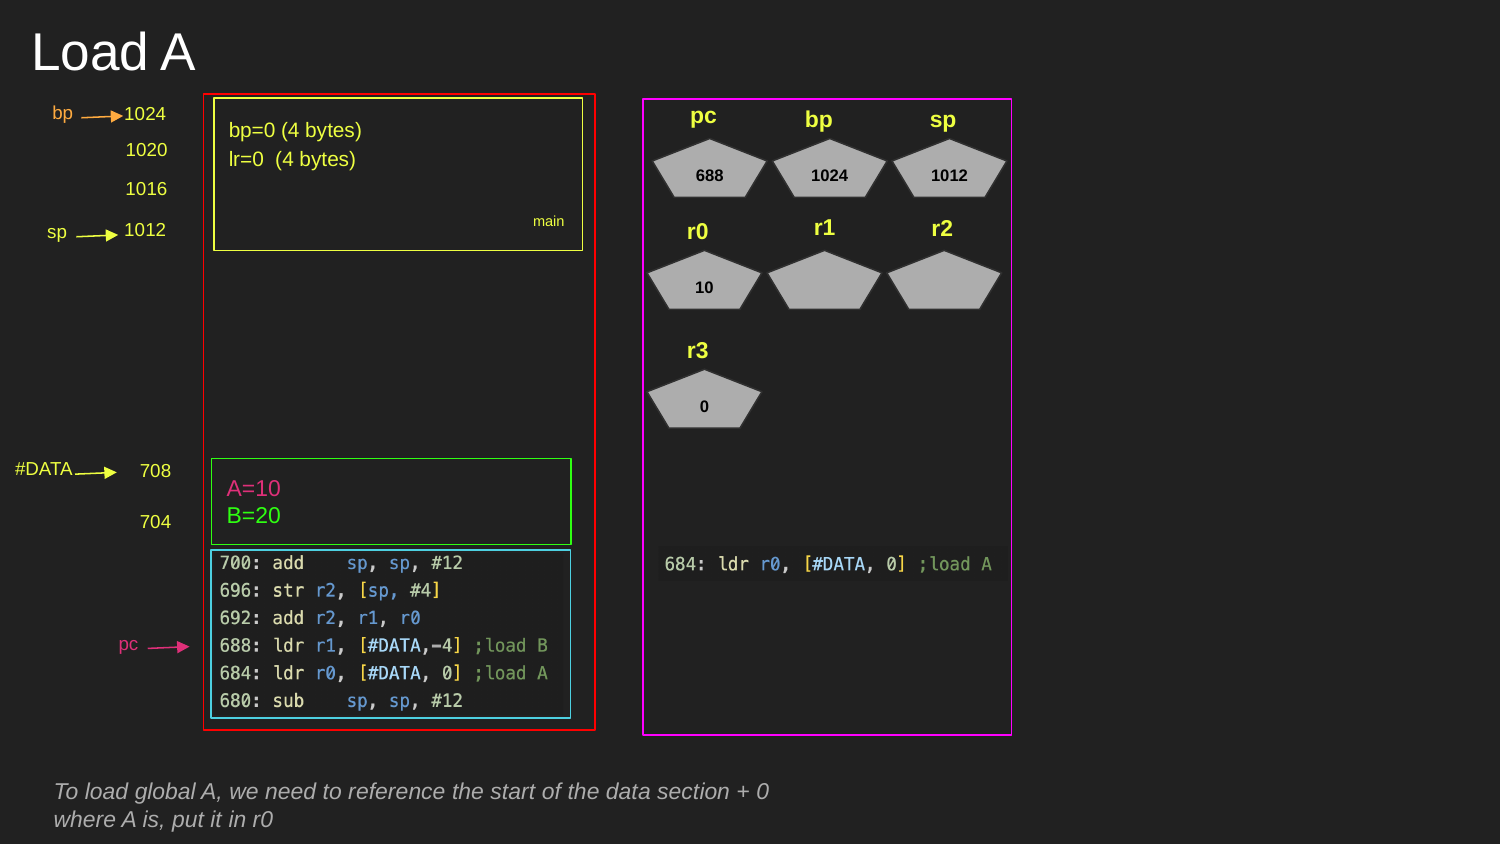

# Load A
bp
pc
1024
bp
sp
bp=0 (4 bytes)
lr=0 (4 bytes)
1020
688
1024
1012
1016
main
r1
r2
r0
1012
sp
10
r3
0
#DATA
708
A=10
B=20
704
-
pc
To load global A, we need to reference the start of the data section + 0 where A is, put it in r0